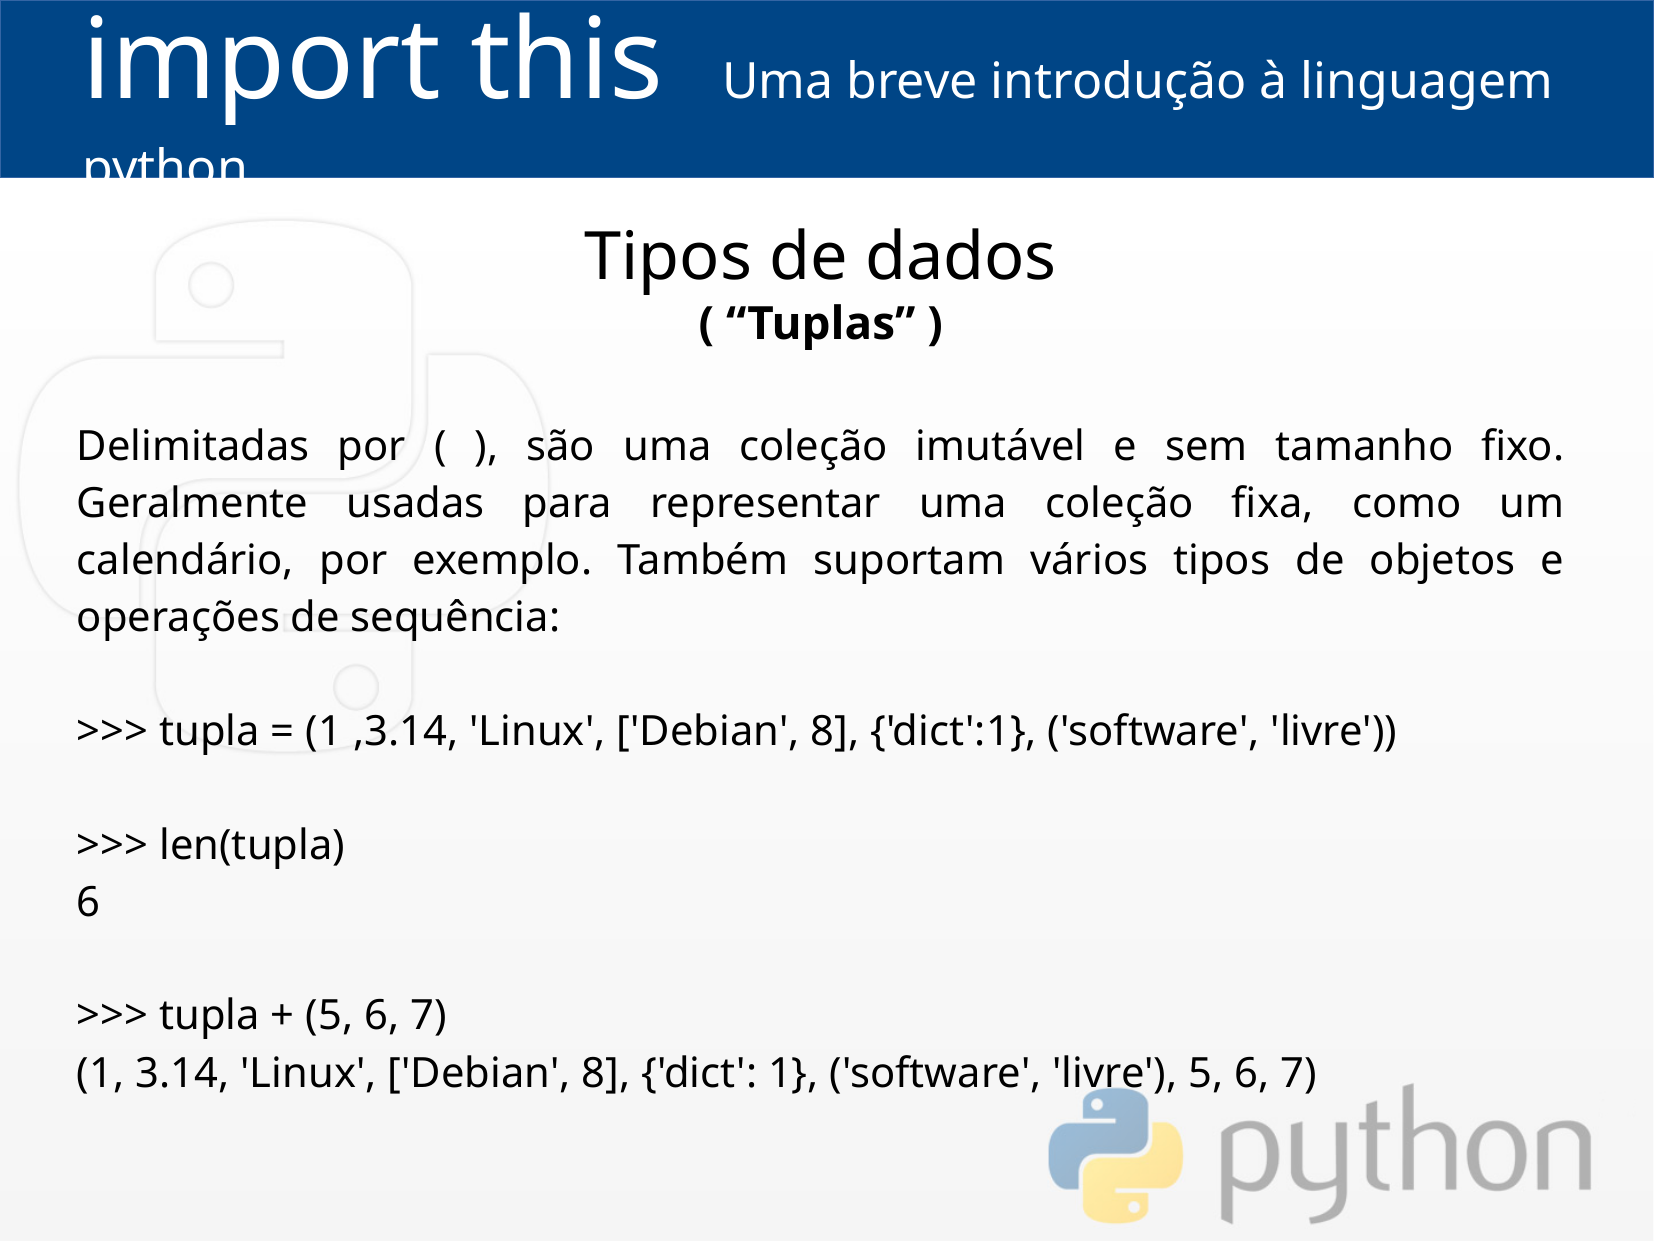

import this Uma breve introdução à linguagem python
Tipos de dados
# ( “Tuplas” )
Delimitadas por ( ), são uma coleção imutável e sem tamanho fixo. Geralmente usadas para representar uma coleção fixa, como um calendário, por exemplo. Também suportam vários tipos de objetos e operações de sequência:
>>> tupla = (1 ,3.14, 'Linux', ['Debian', 8], {'dict':1}, ('software', 'livre'))
>>> len(tupla)
6
>>> tupla + (5, 6, 7)
(1, 3.14, 'Linux', ['Debian', 8], {'dict': 1}, ('software', 'livre'), 5, 6, 7)